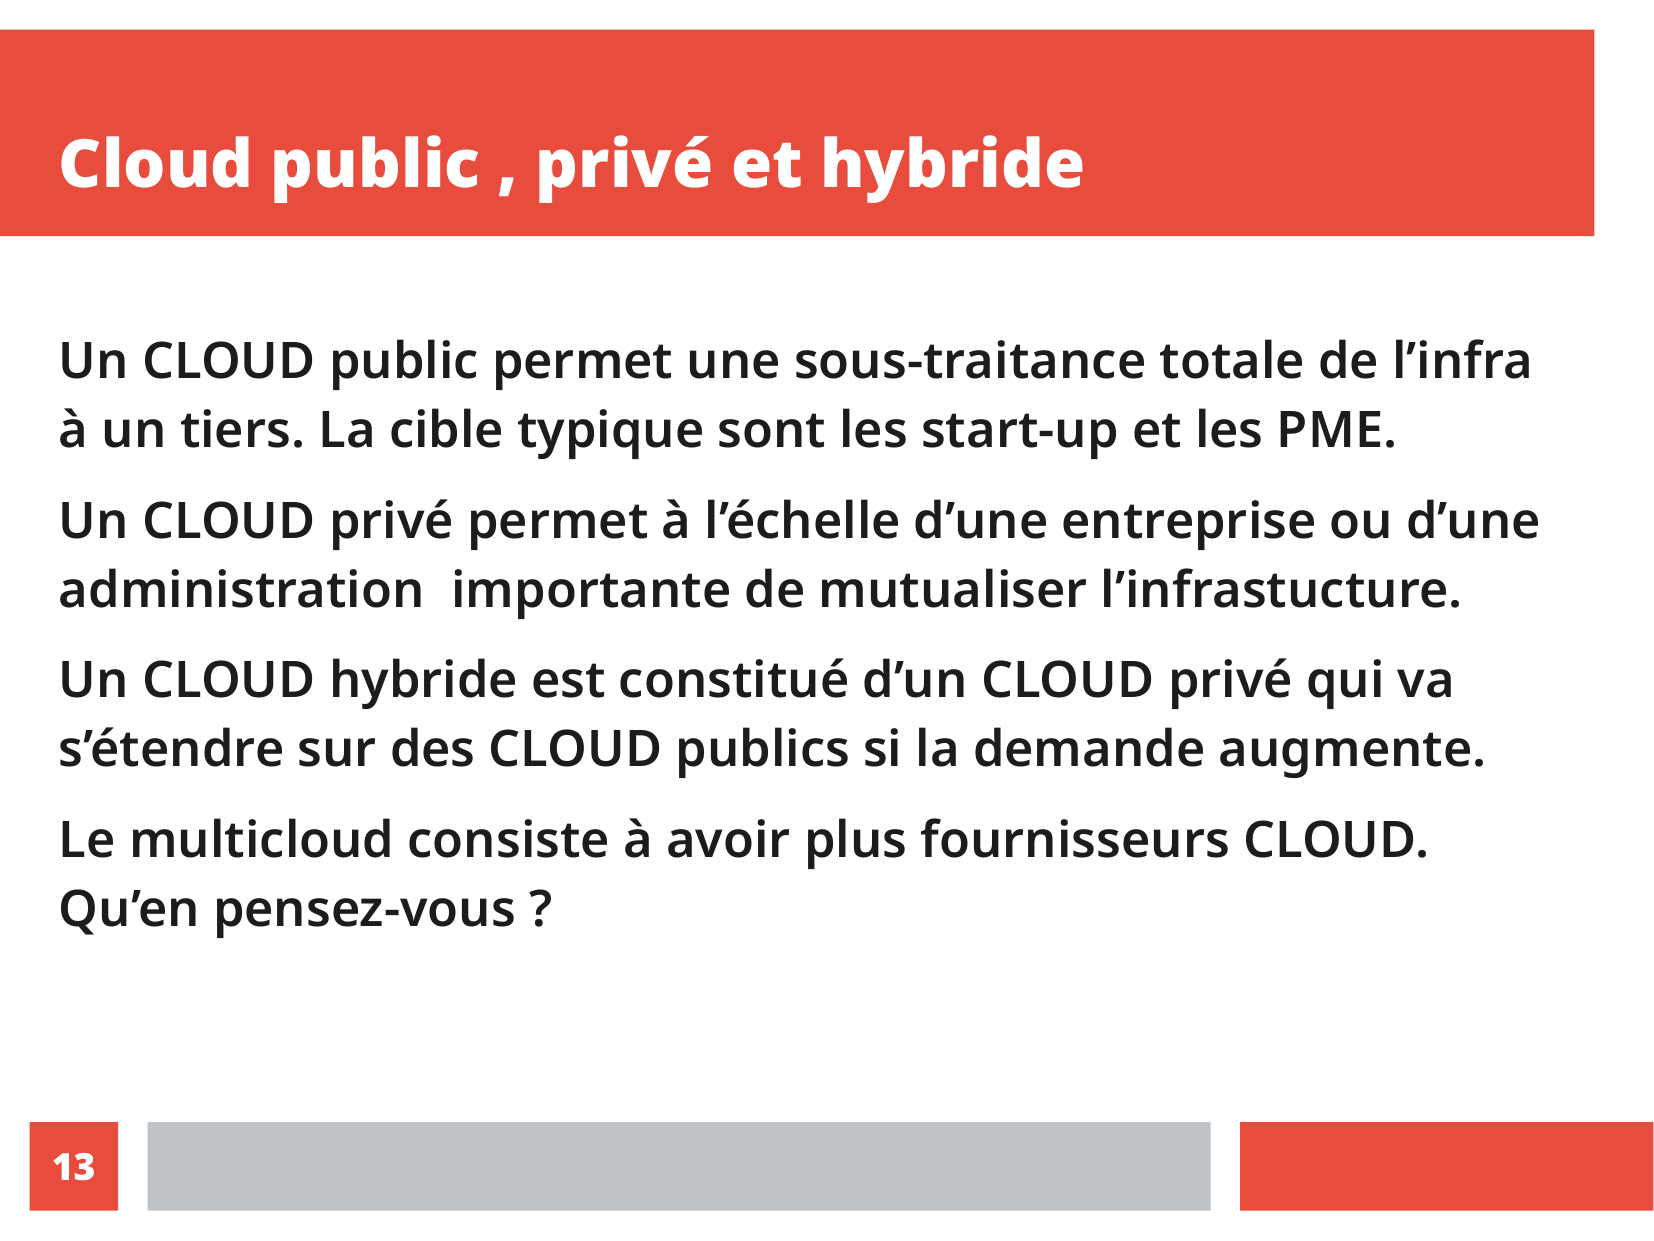

# Cloud public , privé et hybride
Un CLOUD public permet une sous-traitance totale de l’infra à un tiers. La cible typique sont les start-up et les PME.
Un CLOUD privé permet à l’échelle d’une entreprise ou d’une administration importante de mutualiser l’infrastucture.
Un CLOUD hybride est constitué d’un CLOUD privé qui va s’étendre sur des CLOUD publics si la demande augmente.
Le multicloud consiste à avoir plus fournisseurs CLOUD. Qu’en pensez-vous ?
13